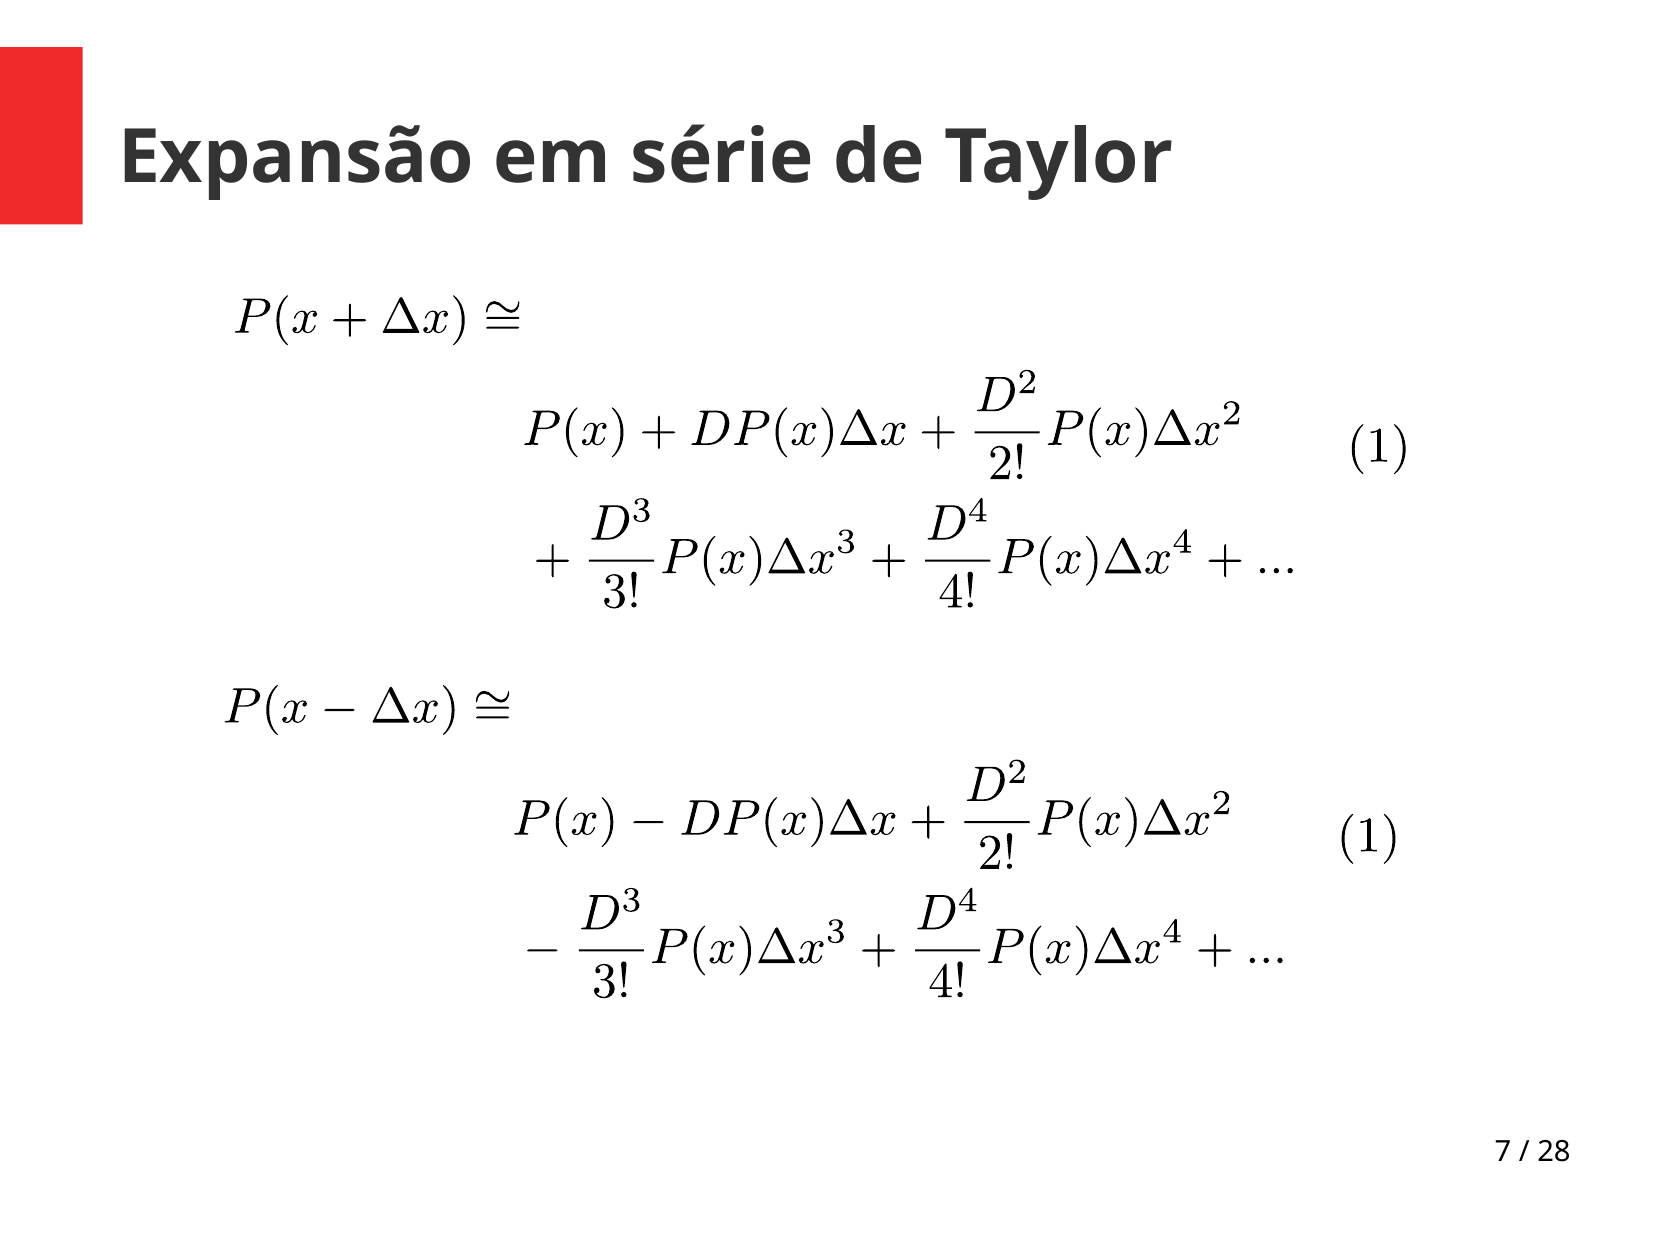

# Expansão em série de Taylor
7